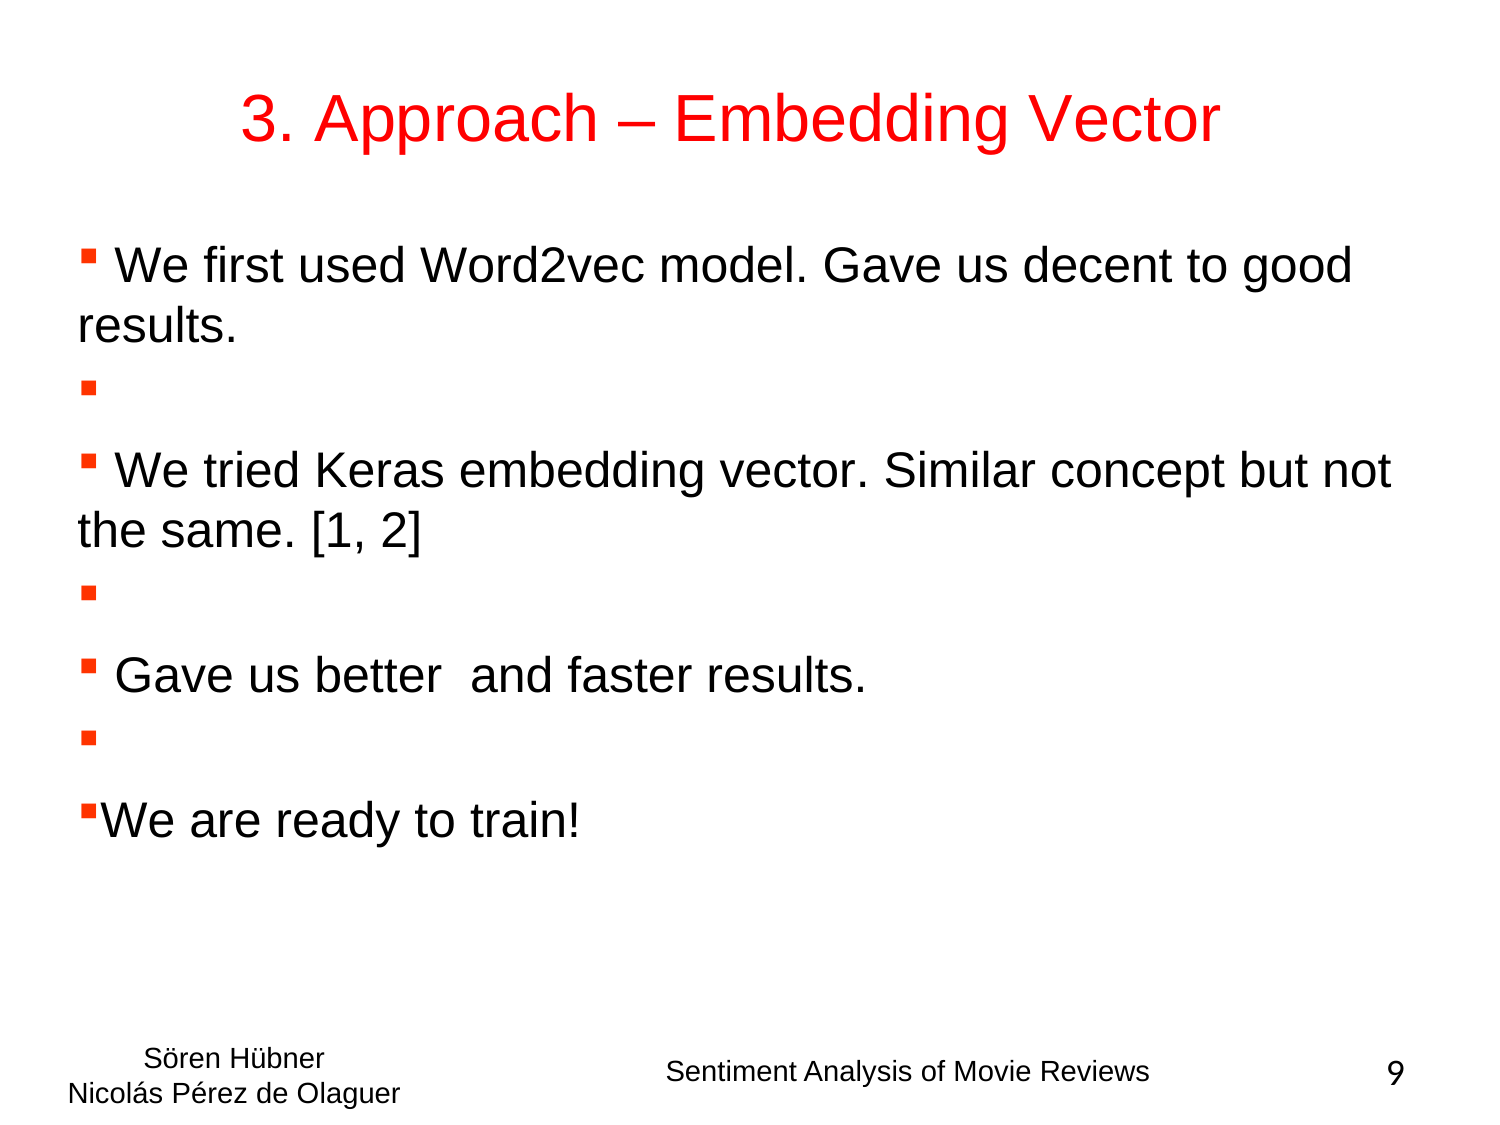

# 3. Approach – Embedding Vector
 We first used Word2vec model. Gave us decent to good results.
 We tried Keras embedding vector. Similar concept but not the same. [1, 2]
 Gave us better and faster results.
We are ready to train!
Sören Hübner
Nicolás Pérez de Olaguer
Sentiment Analysis of Movie Reviews